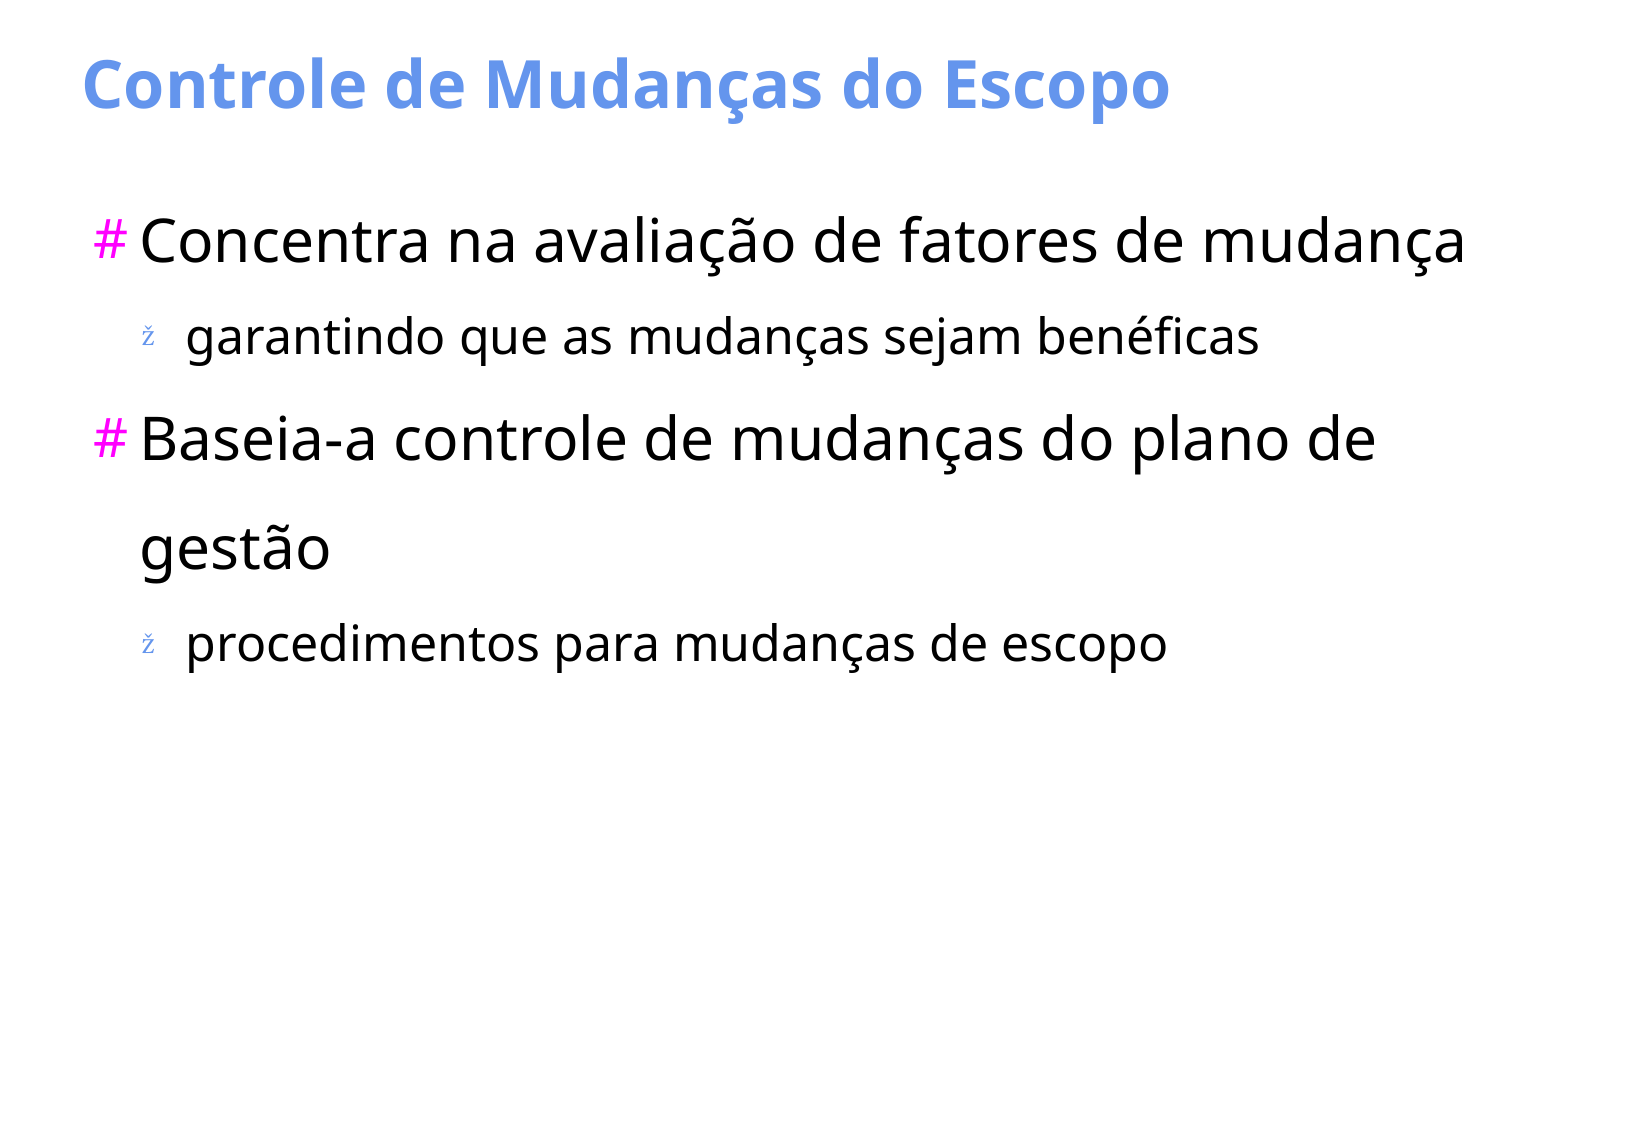

# Controle de Mudanças do Escopo
Concentra na avaliação de fatores de mudança
garantindo que as mudanças sejam benéficas
Baseia-a controle de mudanças do plano de gestão
procedimentos para mudanças de escopo